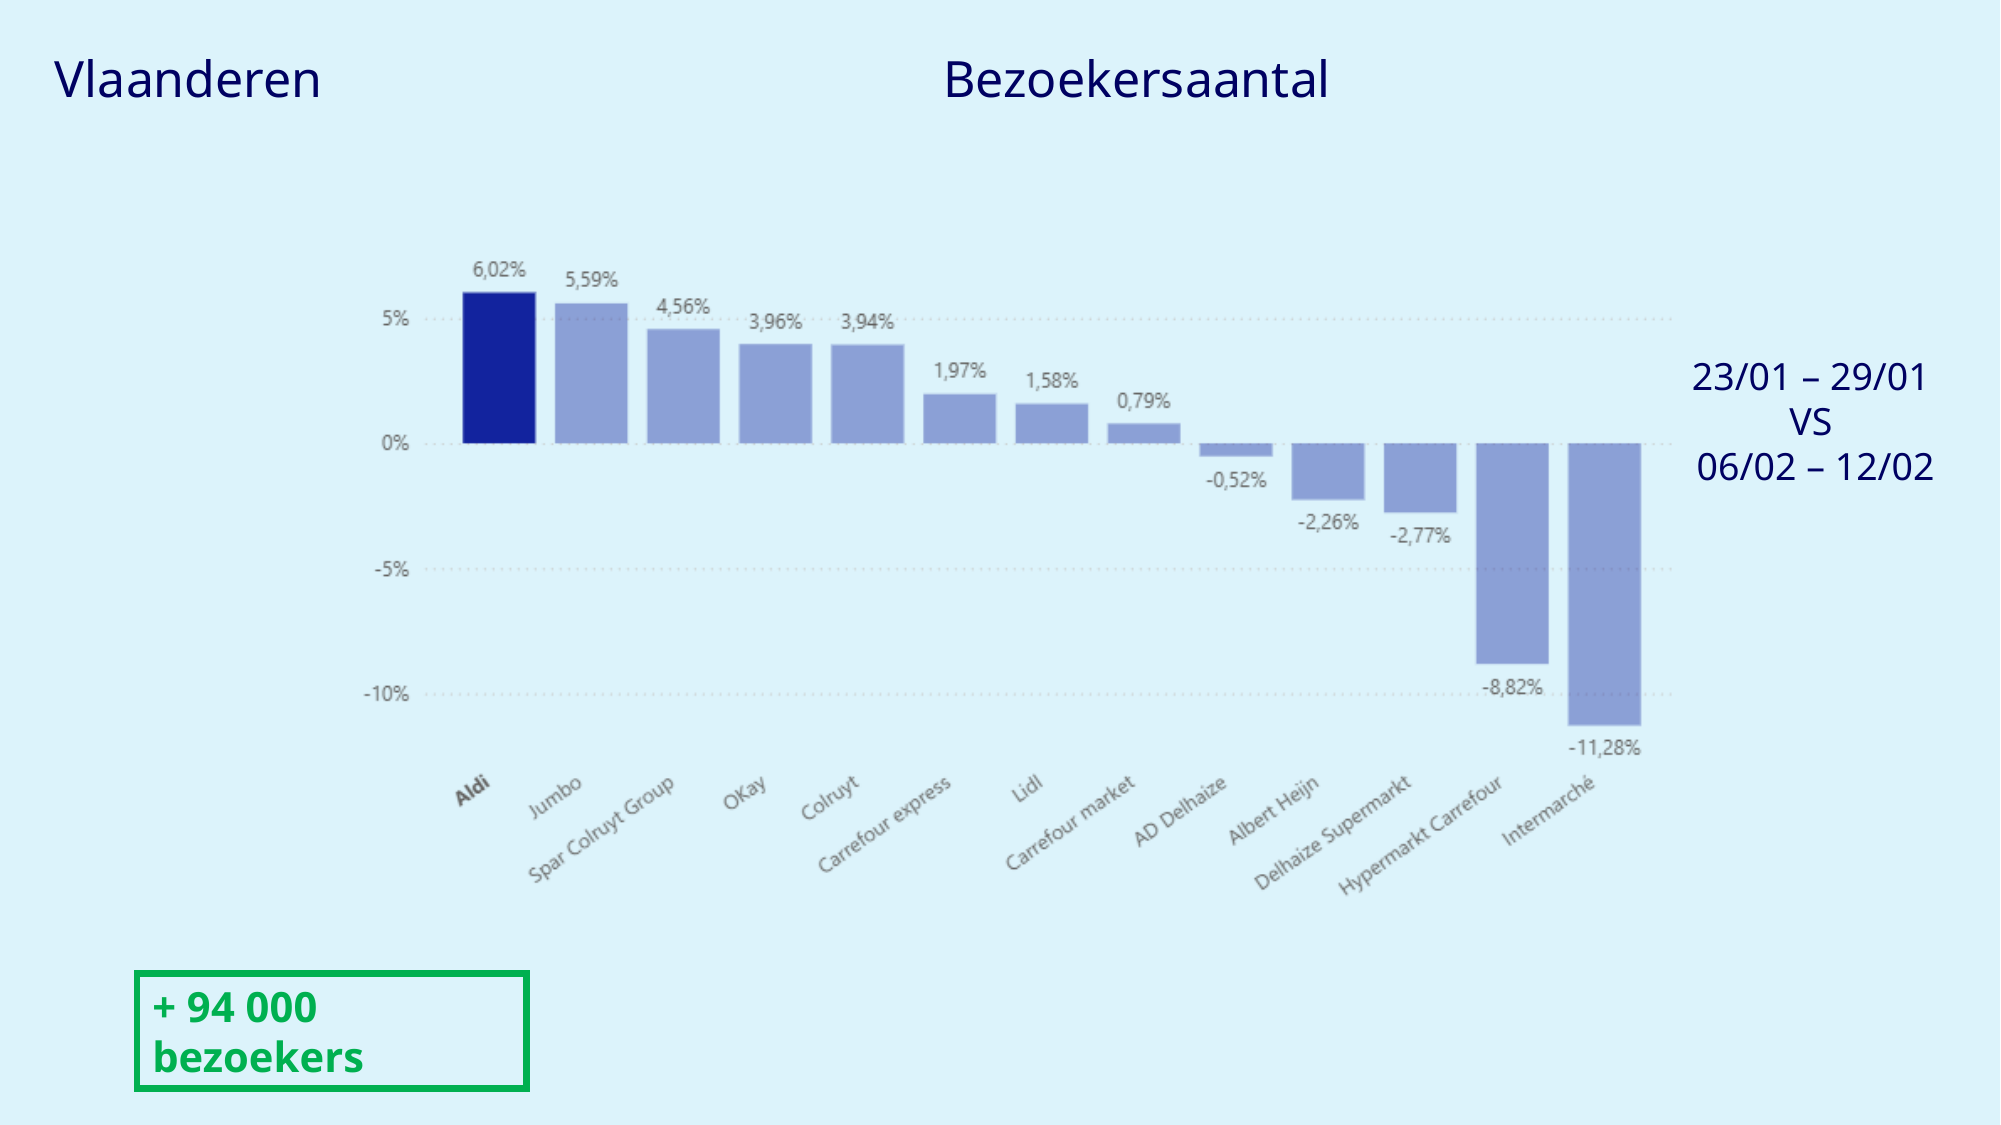

Vlaanderen
Bezoekersaantal
23/01 – 29/01
VS
06/02 – 12/02
+ 94 000 bezoekers